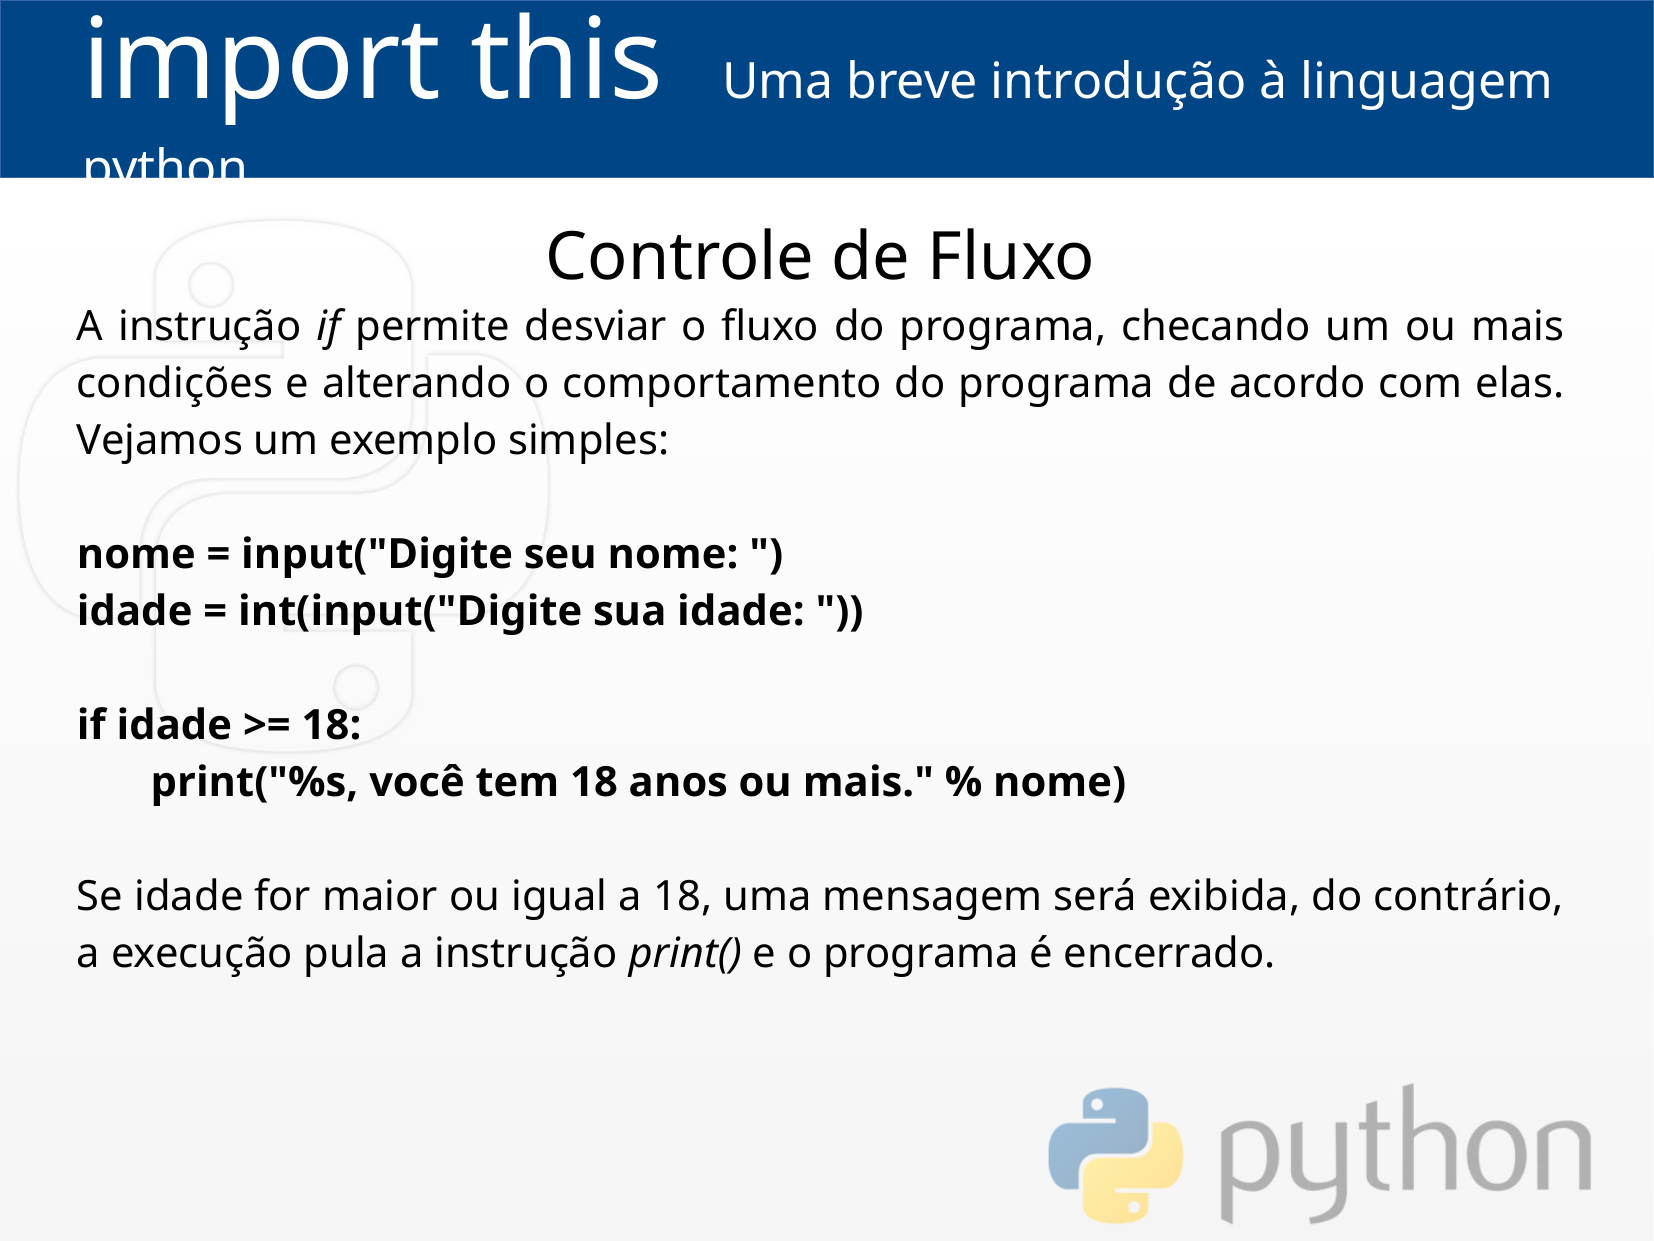

import this Uma breve introdução à linguagem python
Controle de Fluxo
# A instrução if permite desviar o fluxo do programa, checando um ou mais condições e alterando o comportamento do programa de acordo com elas. Vejamos um exemplo simples:
nome = input("Digite seu nome: ")
idade = int(input("Digite sua idade: "))
if idade >= 18:
	print("%s, você tem 18 anos ou mais." % nome)
Se idade for maior ou igual a 18, uma mensagem será exibida, do contrário, a execução pula a instrução print() e o programa é encerrado.